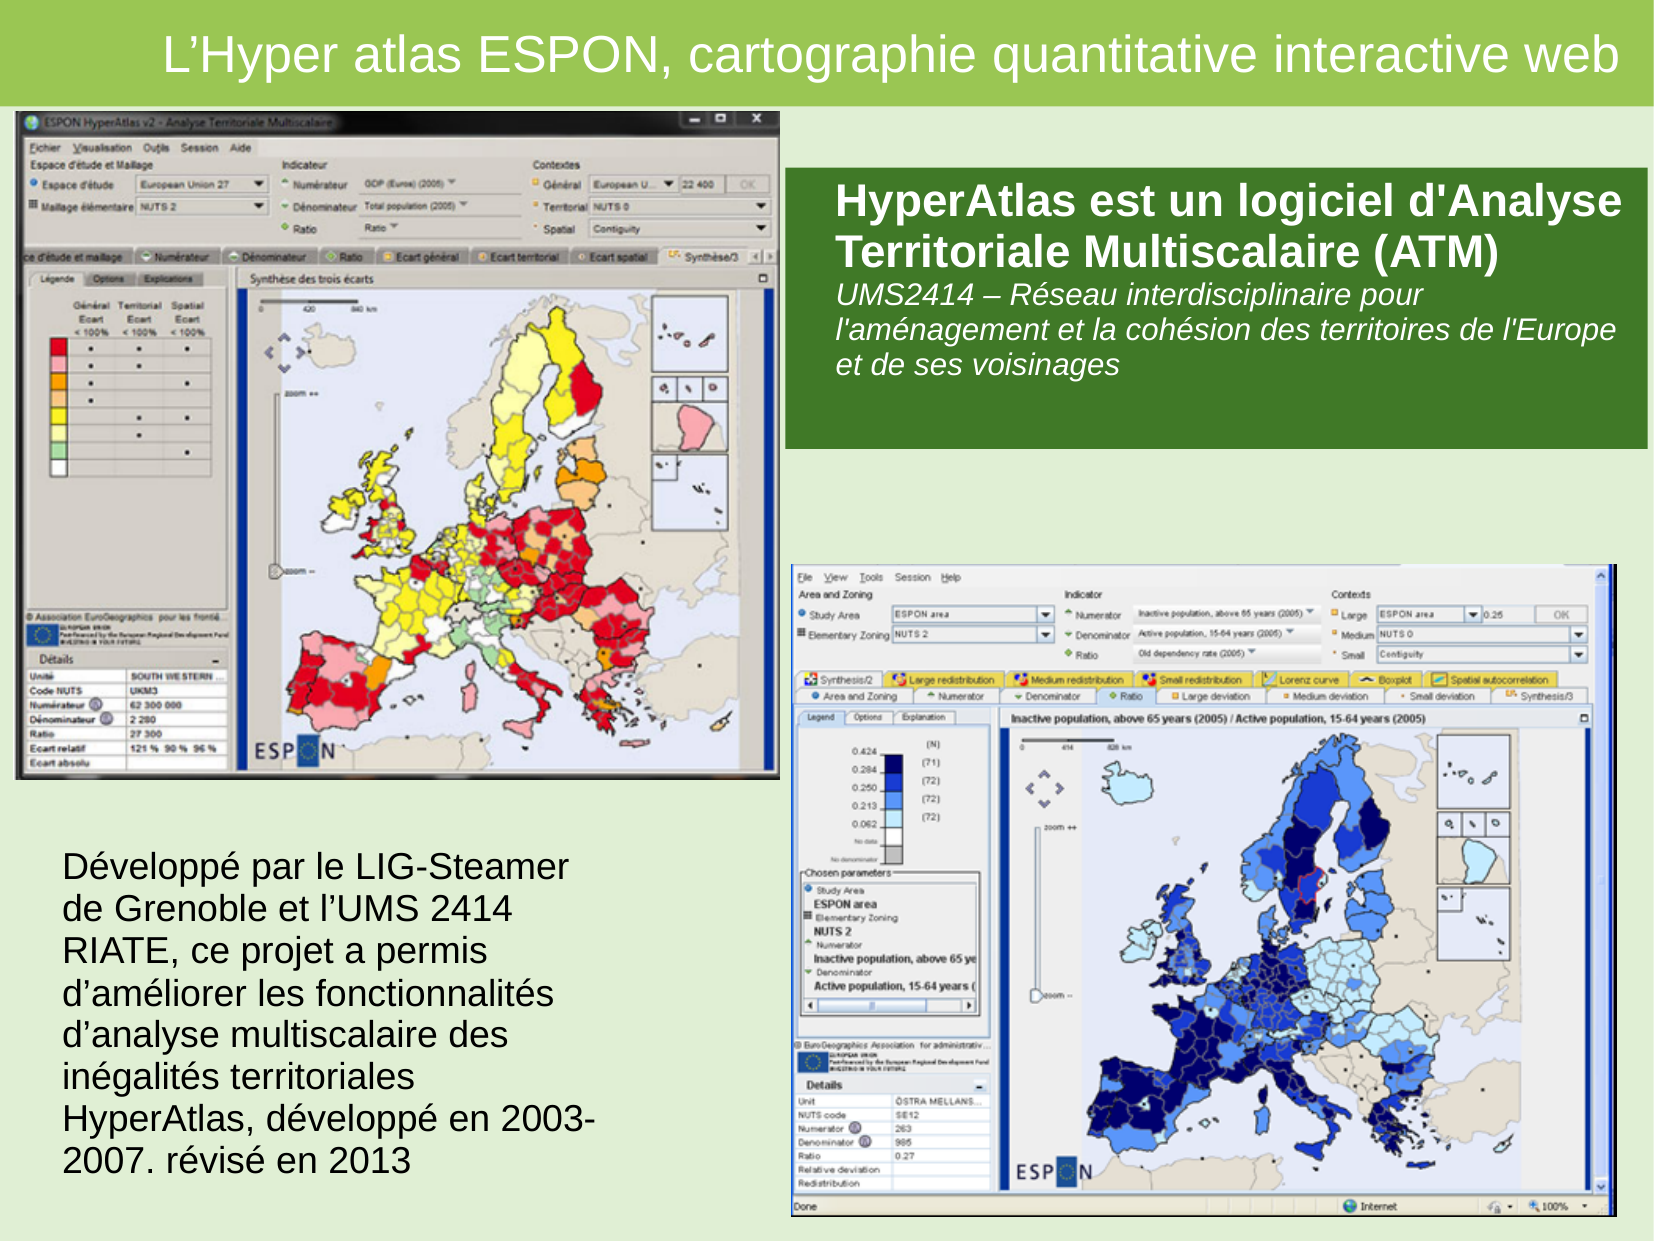

L’Hyper atlas ESPON, cartographie quantitative interactive web
#
HyperAtlas est un logiciel d'Analyse Territoriale Multiscalaire (ATM)
UMS2414 – Réseau interdisciplinaire pour l'aménagement et la cohésion des territoires de l'Europe et de ses voisinages
Développé par le LIG-Steamer de Grenoble et l’UMS 2414 RIATE, ce projet a permis d’améliorer les fonctionnalités d’analyse multiscalaire des inégalités territoriales HyperAtlas, développé en 2003-2007. révisé en 2013